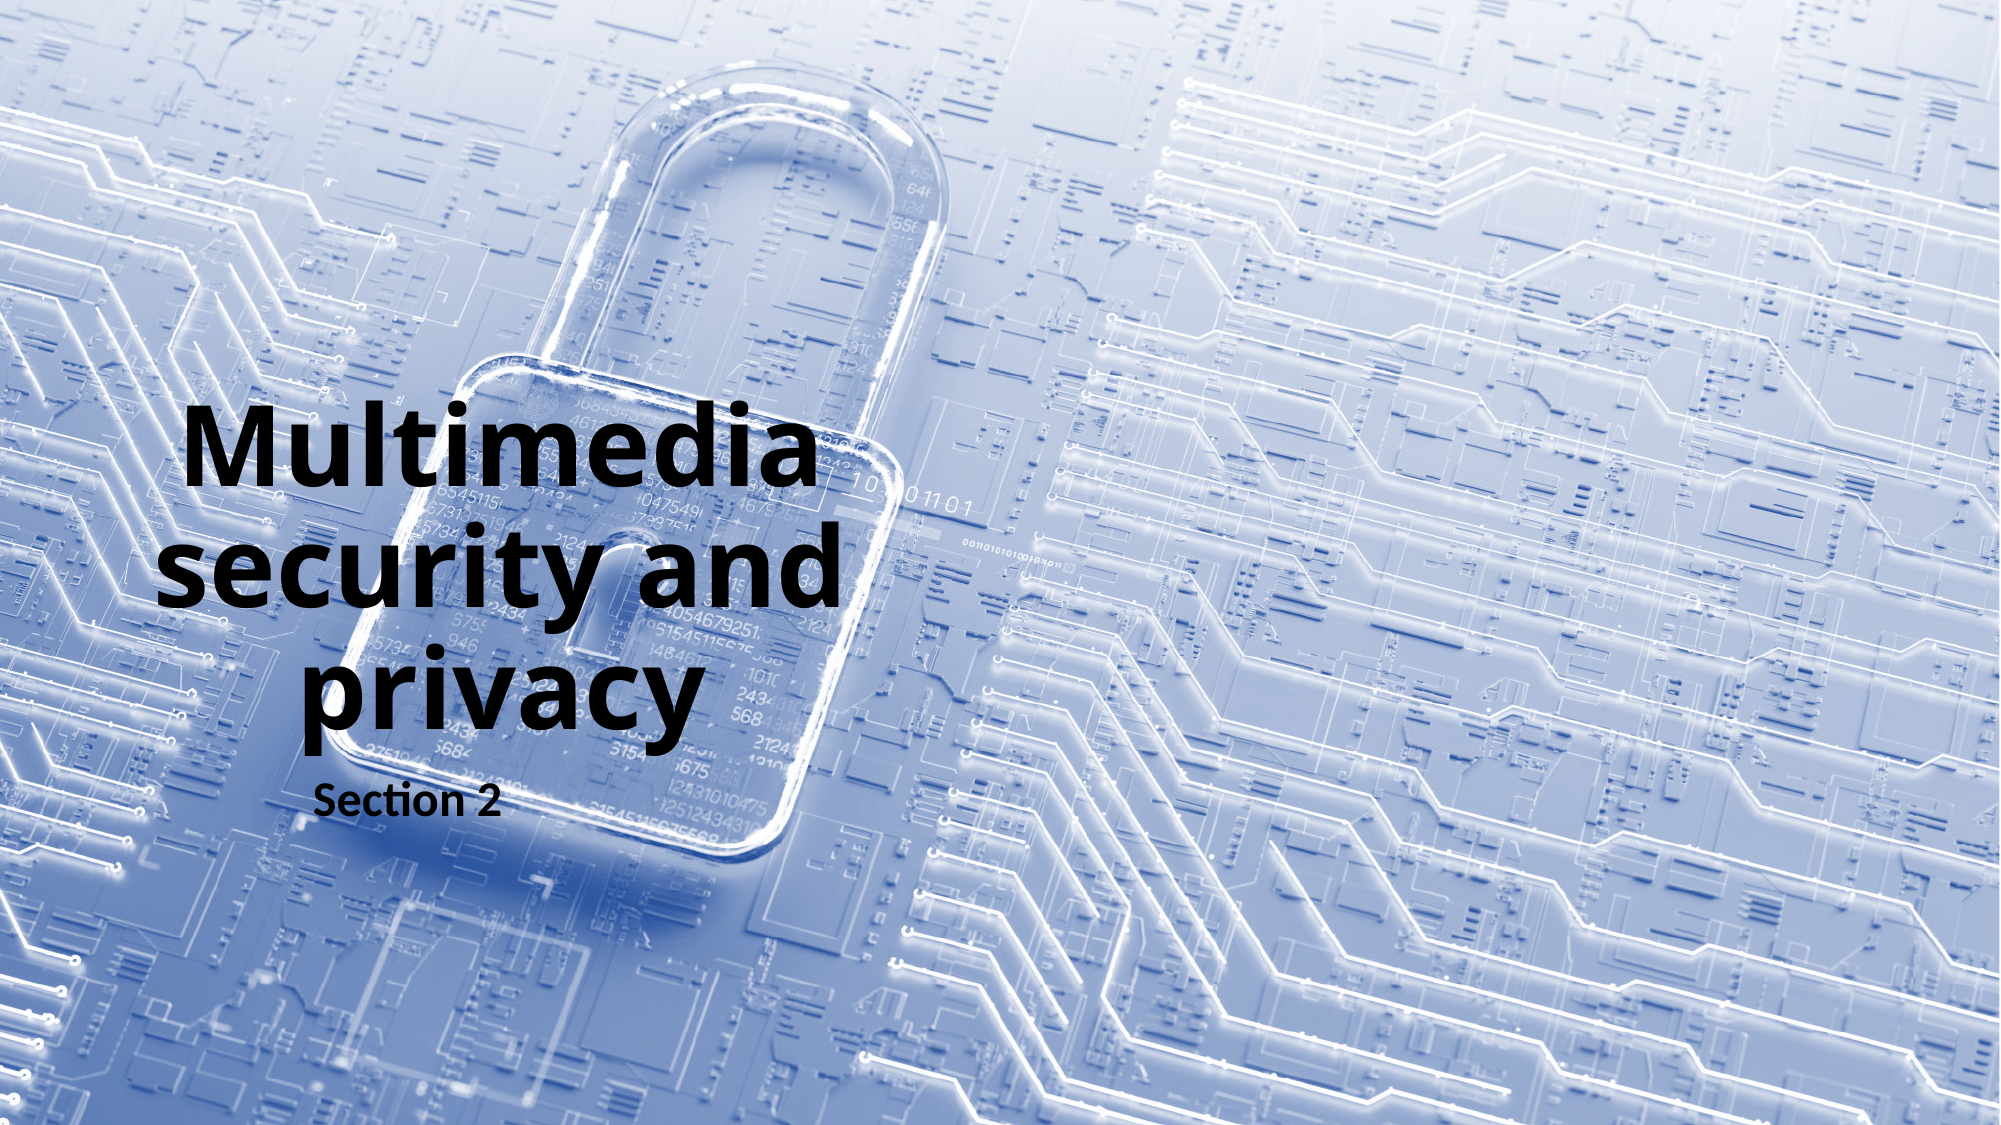

# Multimedia security and privacy
Section 2